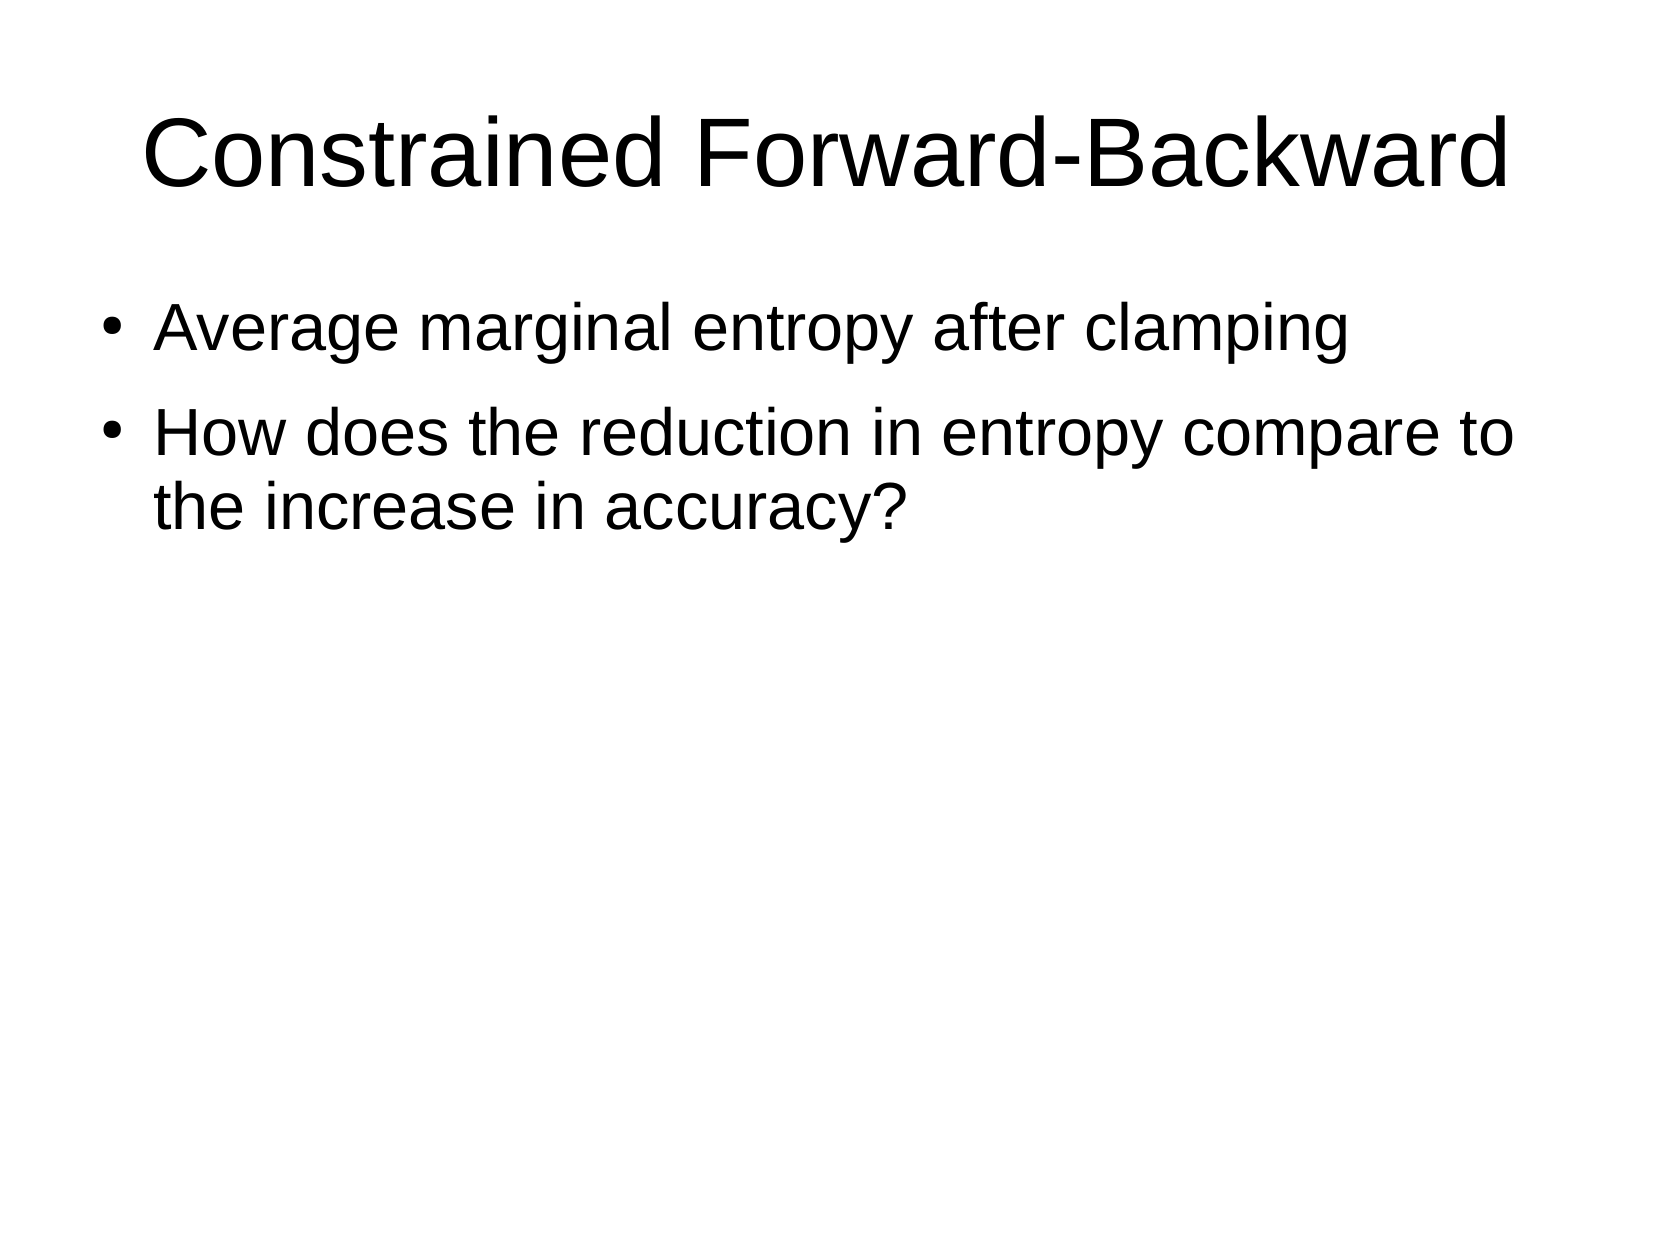

# Constrained Forward-Backward
Average marginal entropy after clamping
How does the reduction in entropy compare to the increase in accuracy?